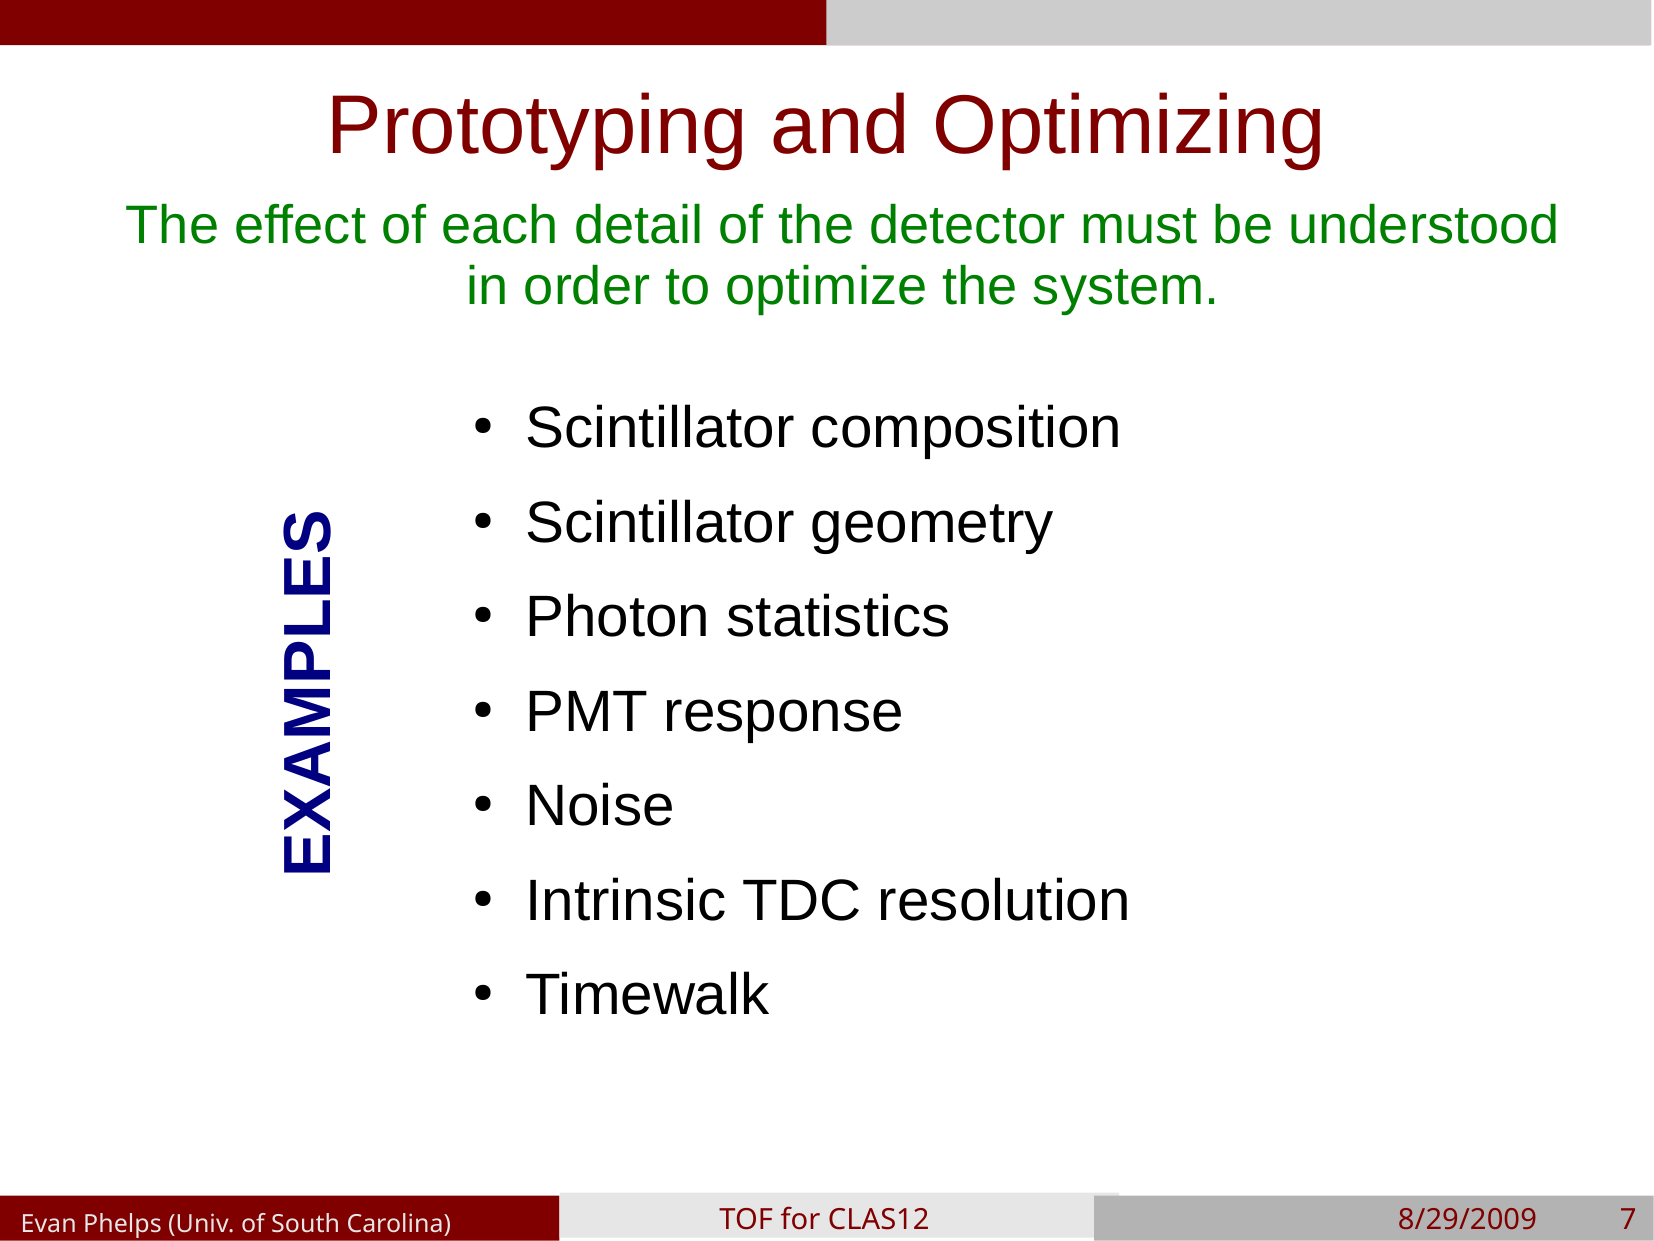

# Prototyping and Optimizing
The effect of each detail of the detector must be understood
in order to optimize the system.
Scintillator composition
Scintillator geometry
Photon statistics
PMT response
Noise
Intrinsic TDC resolution
Timewalk
EXAMPLES
TOF for CLAS12
7